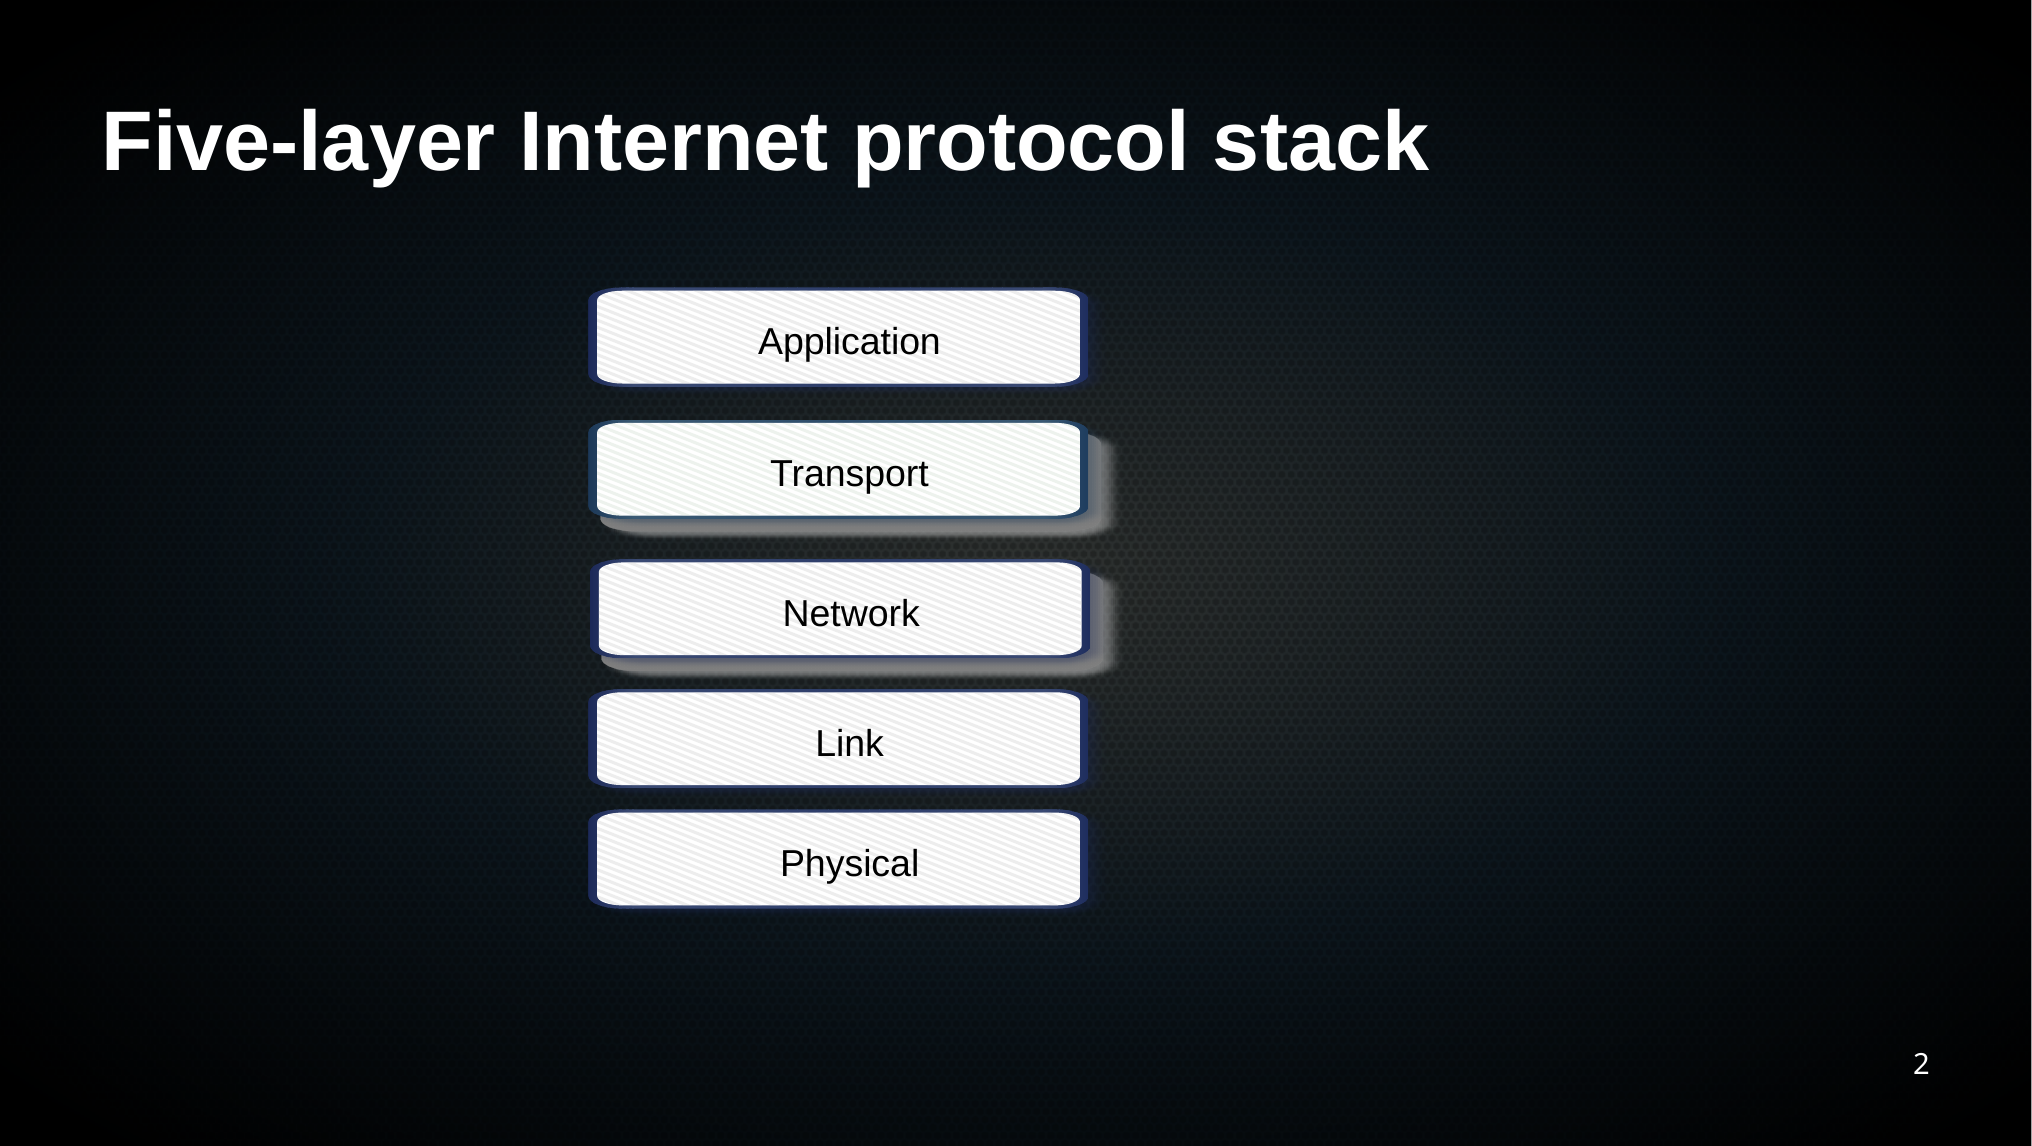

# Five-layer Internet protocol stack
Application
Transport
Network
Link
Physical
2